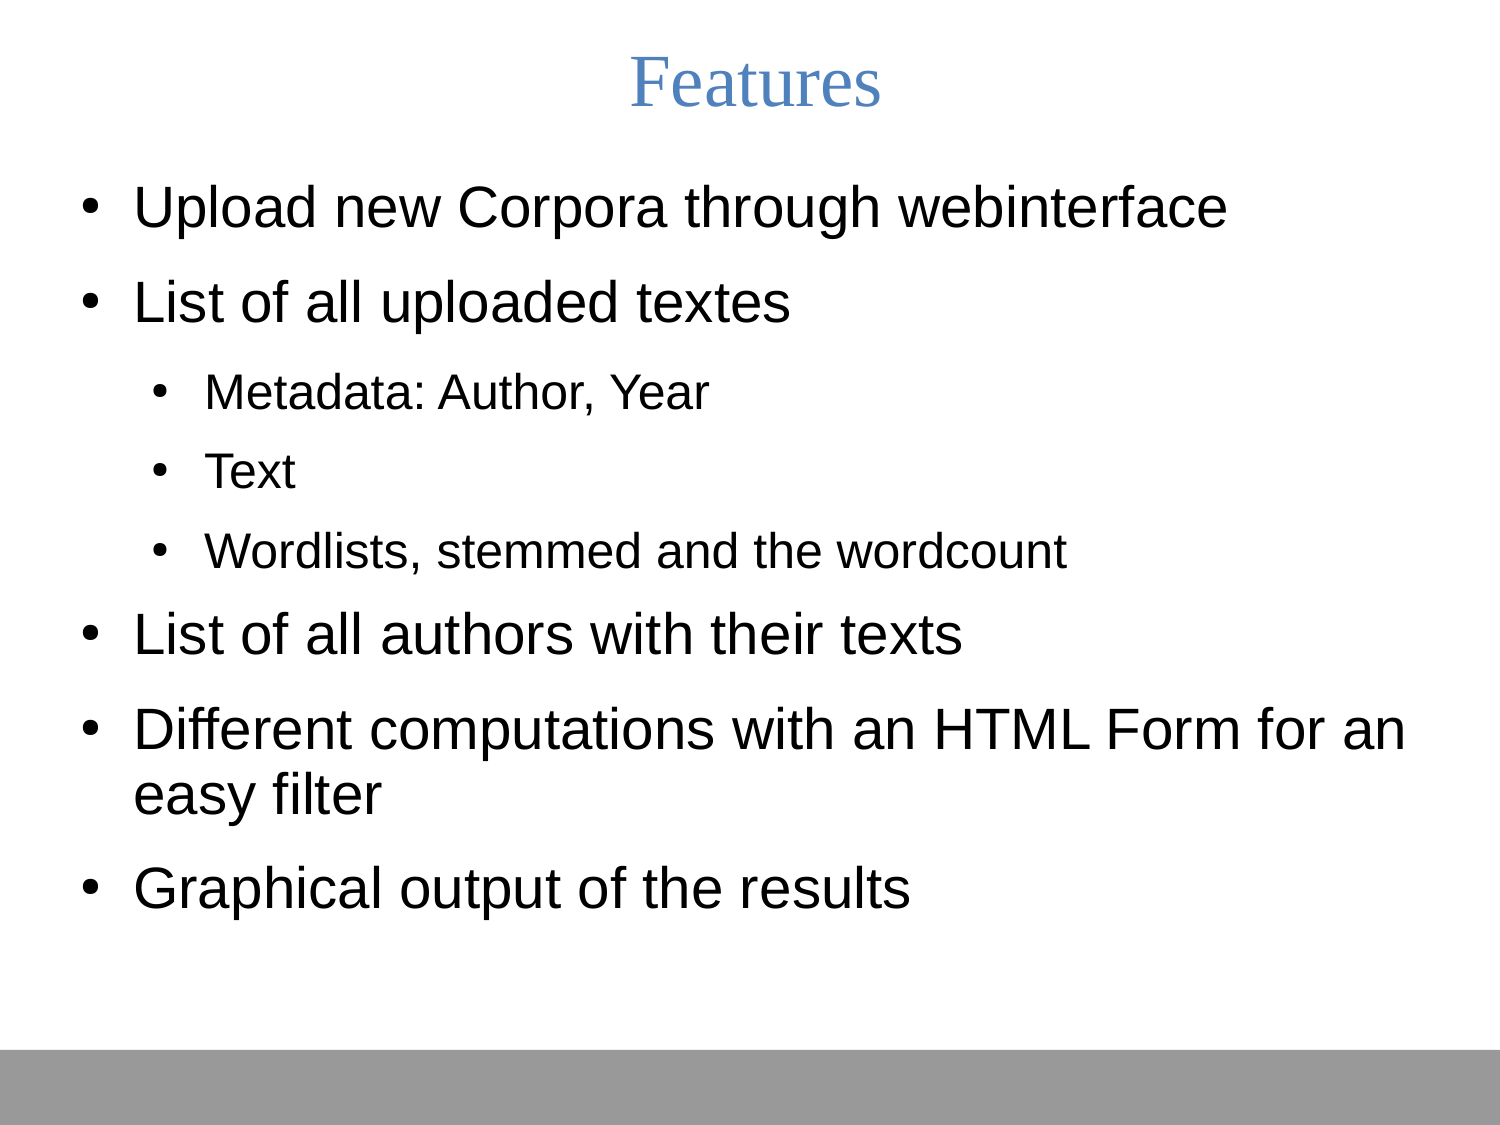

# Features
Upload new Corpora through webinterface
List of all uploaded textes
Metadata: Author, Year
Text
Wordlists, stemmed and the wordcount
List of all authors with their texts
Different computations with an HTML Form for an easy filter
Graphical output of the results